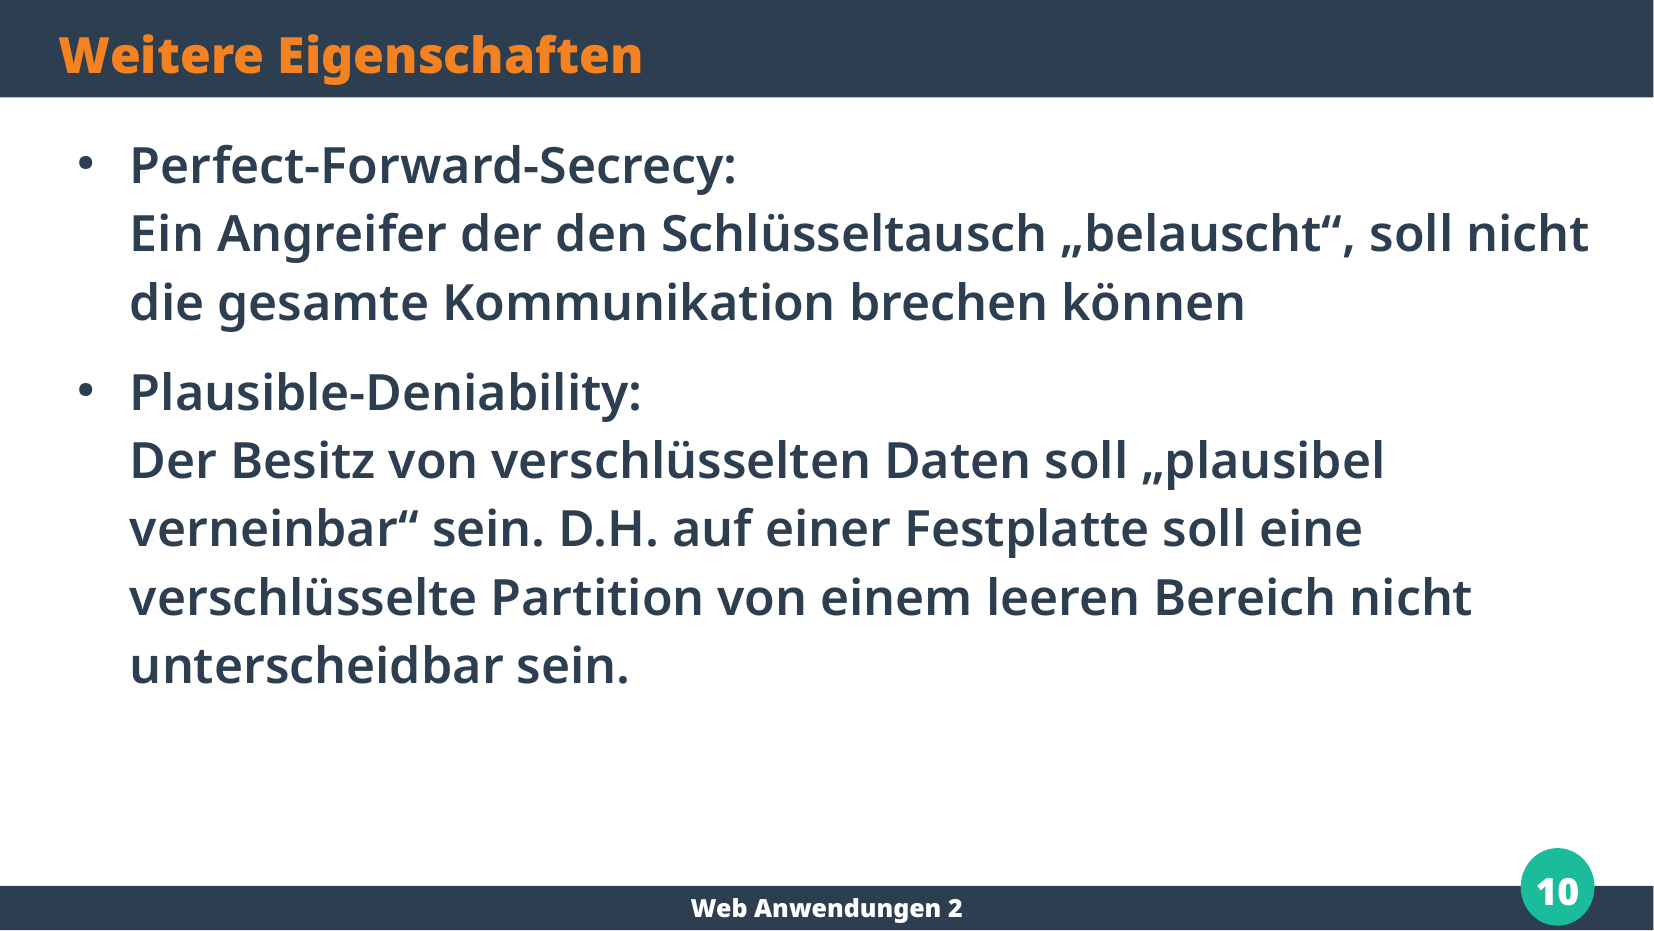

# Weitere Eigenschaften
Perfect-Forward-Secrecy:
Ein Angreifer der den Schlüsseltausch „belauscht“, soll nicht die gesamte Kommunikation brechen können
Plausible-Deniability:
Der Besitz von verschlüsselten Daten soll „plausibel verneinbar“ sein. D.H. auf einer Festplatte soll eine verschlüsselte Partition von einem leeren Bereich nicht unterscheidbar sein.
10